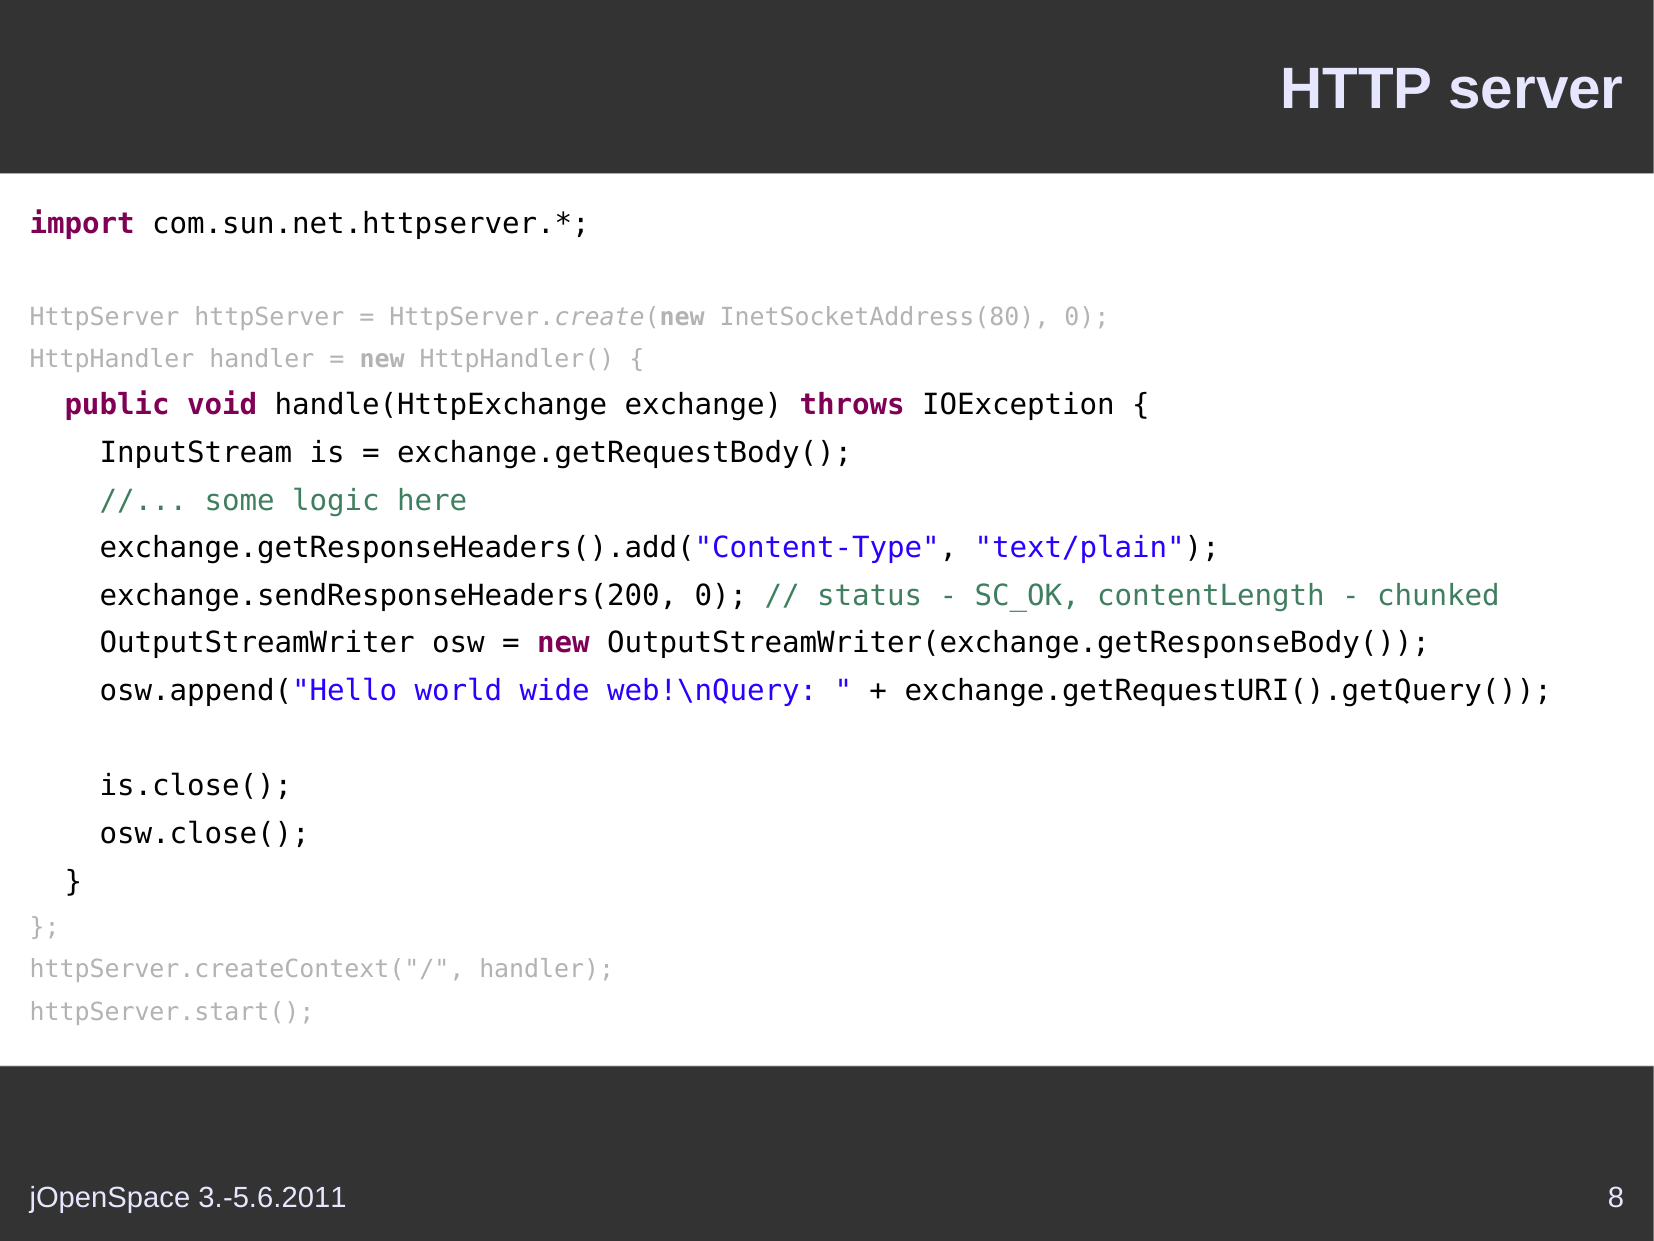

# HTTP server
import com.sun.net.httpserver.*;
HttpServer httpServer = HttpServer.create(new InetSocketAddress(80), 0);
HttpHandler handler = new HttpHandler() {
 public void handle(HttpExchange exchange) throws IOException {
 InputStream is = exchange.getRequestBody();
 //... some logic here
 exchange.getResponseHeaders().add("Content-Type", "text/plain");
 exchange.sendResponseHeaders(200, 0); // status - SC_OK, contentLength - chunked
 OutputStreamWriter osw = new OutputStreamWriter(exchange.getResponseBody());
 osw.append("Hello world wide web!\nQuery: " + exchange.getRequestURI().getQuery());
 is.close();
 osw.close();
 }
};
httpServer.createContext("/", handler);
httpServer.start();
8